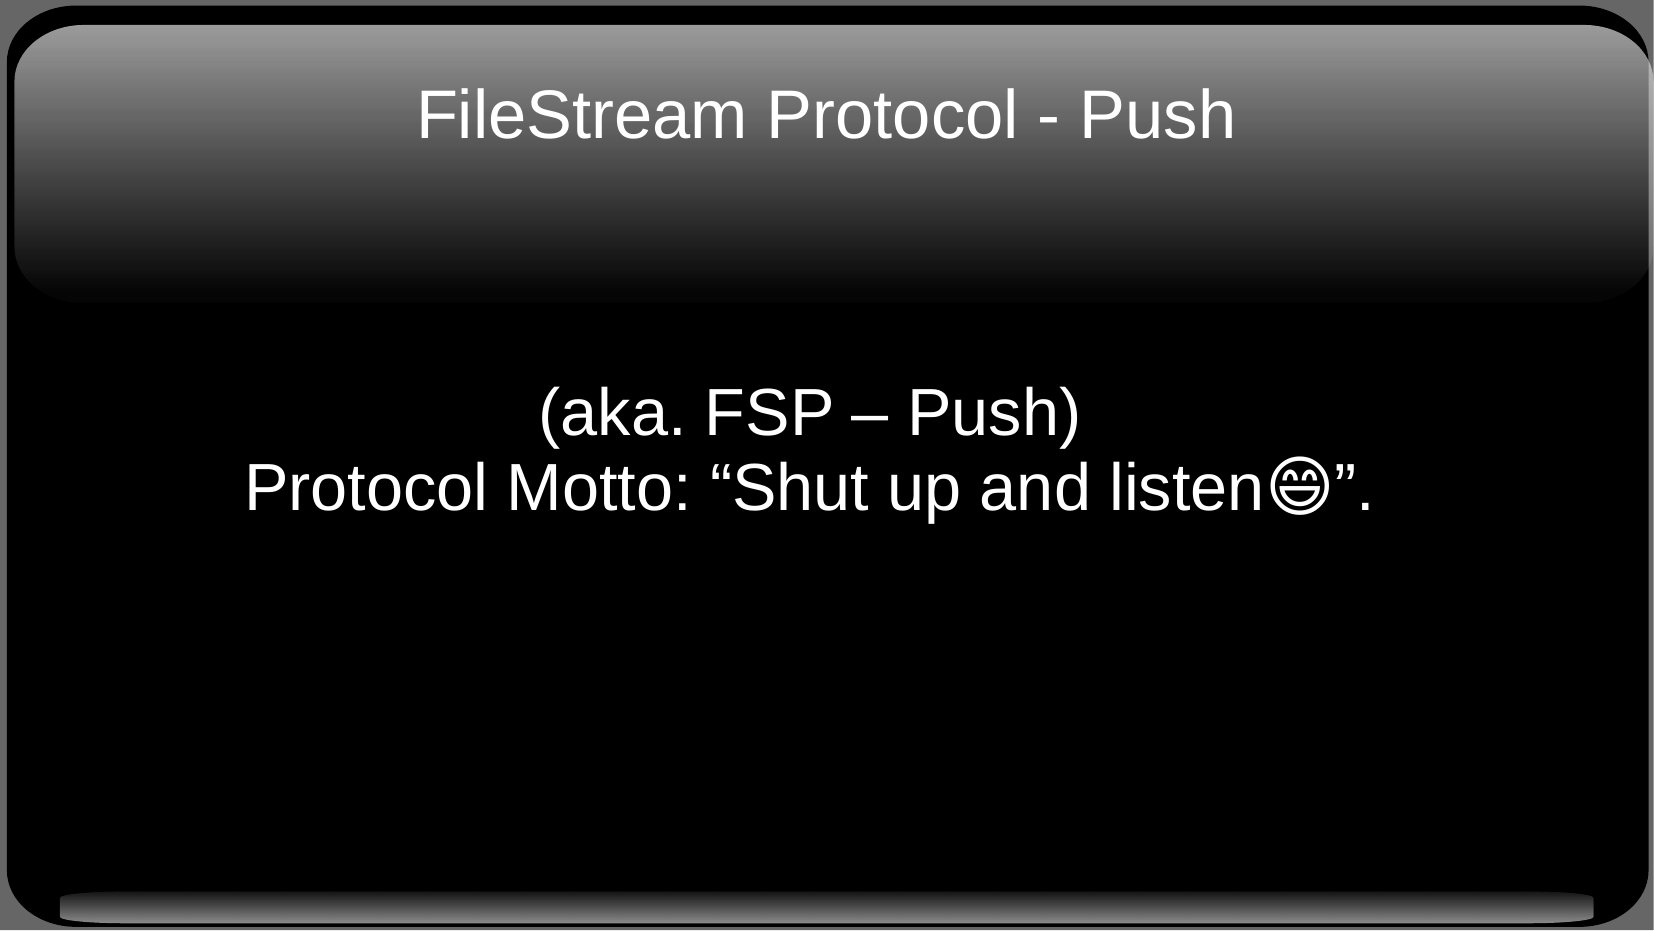

# FileStream Protocol - Push
(aka. FSP – Push)
Protocol Motto: “Shut up and listen😄”.